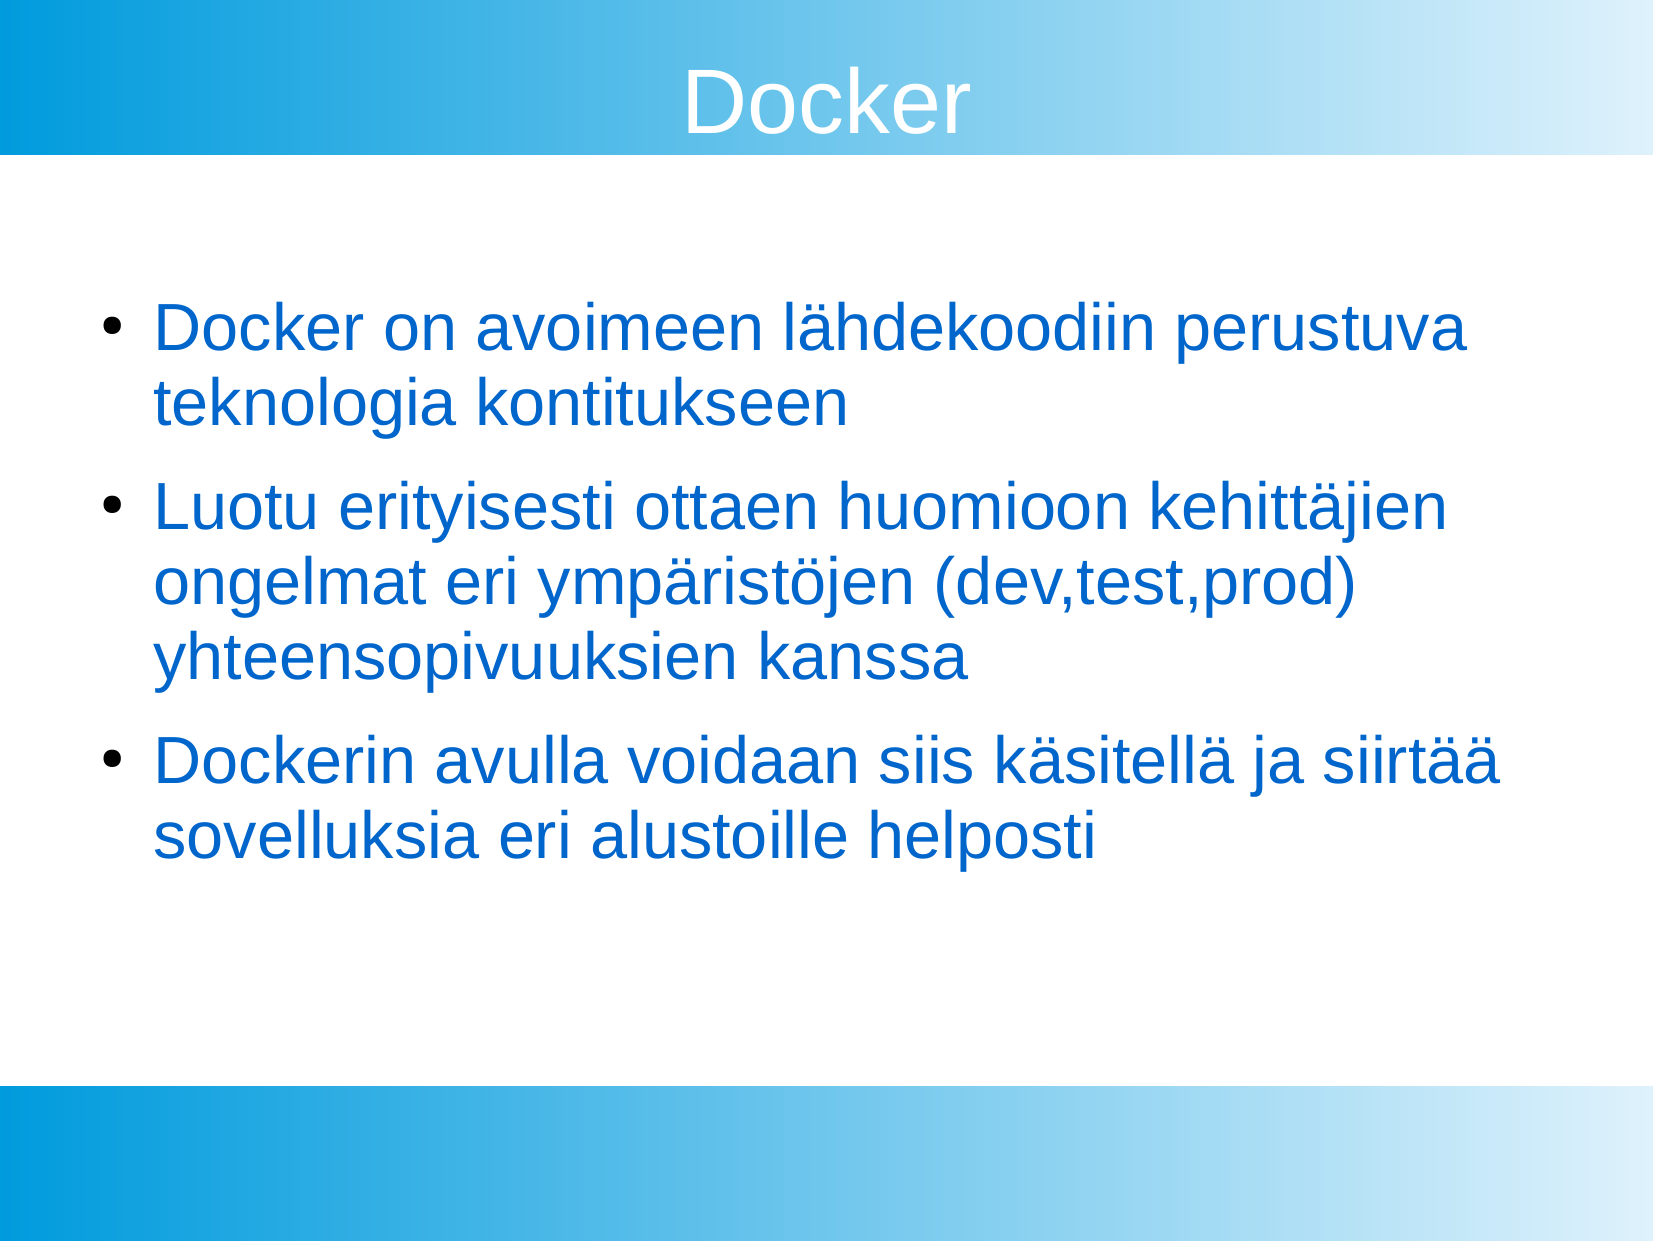

# Docker
Docker on avoimeen lähdekoodiin perustuva teknologia kontitukseen
Luotu erityisesti ottaen huomioon kehittäjien ongelmat eri ympäristöjen (dev,test,prod) yhteensopivuuksien kanssa
Dockerin avulla voidaan siis käsitellä ja siirtää sovelluksia eri alustoille helposti